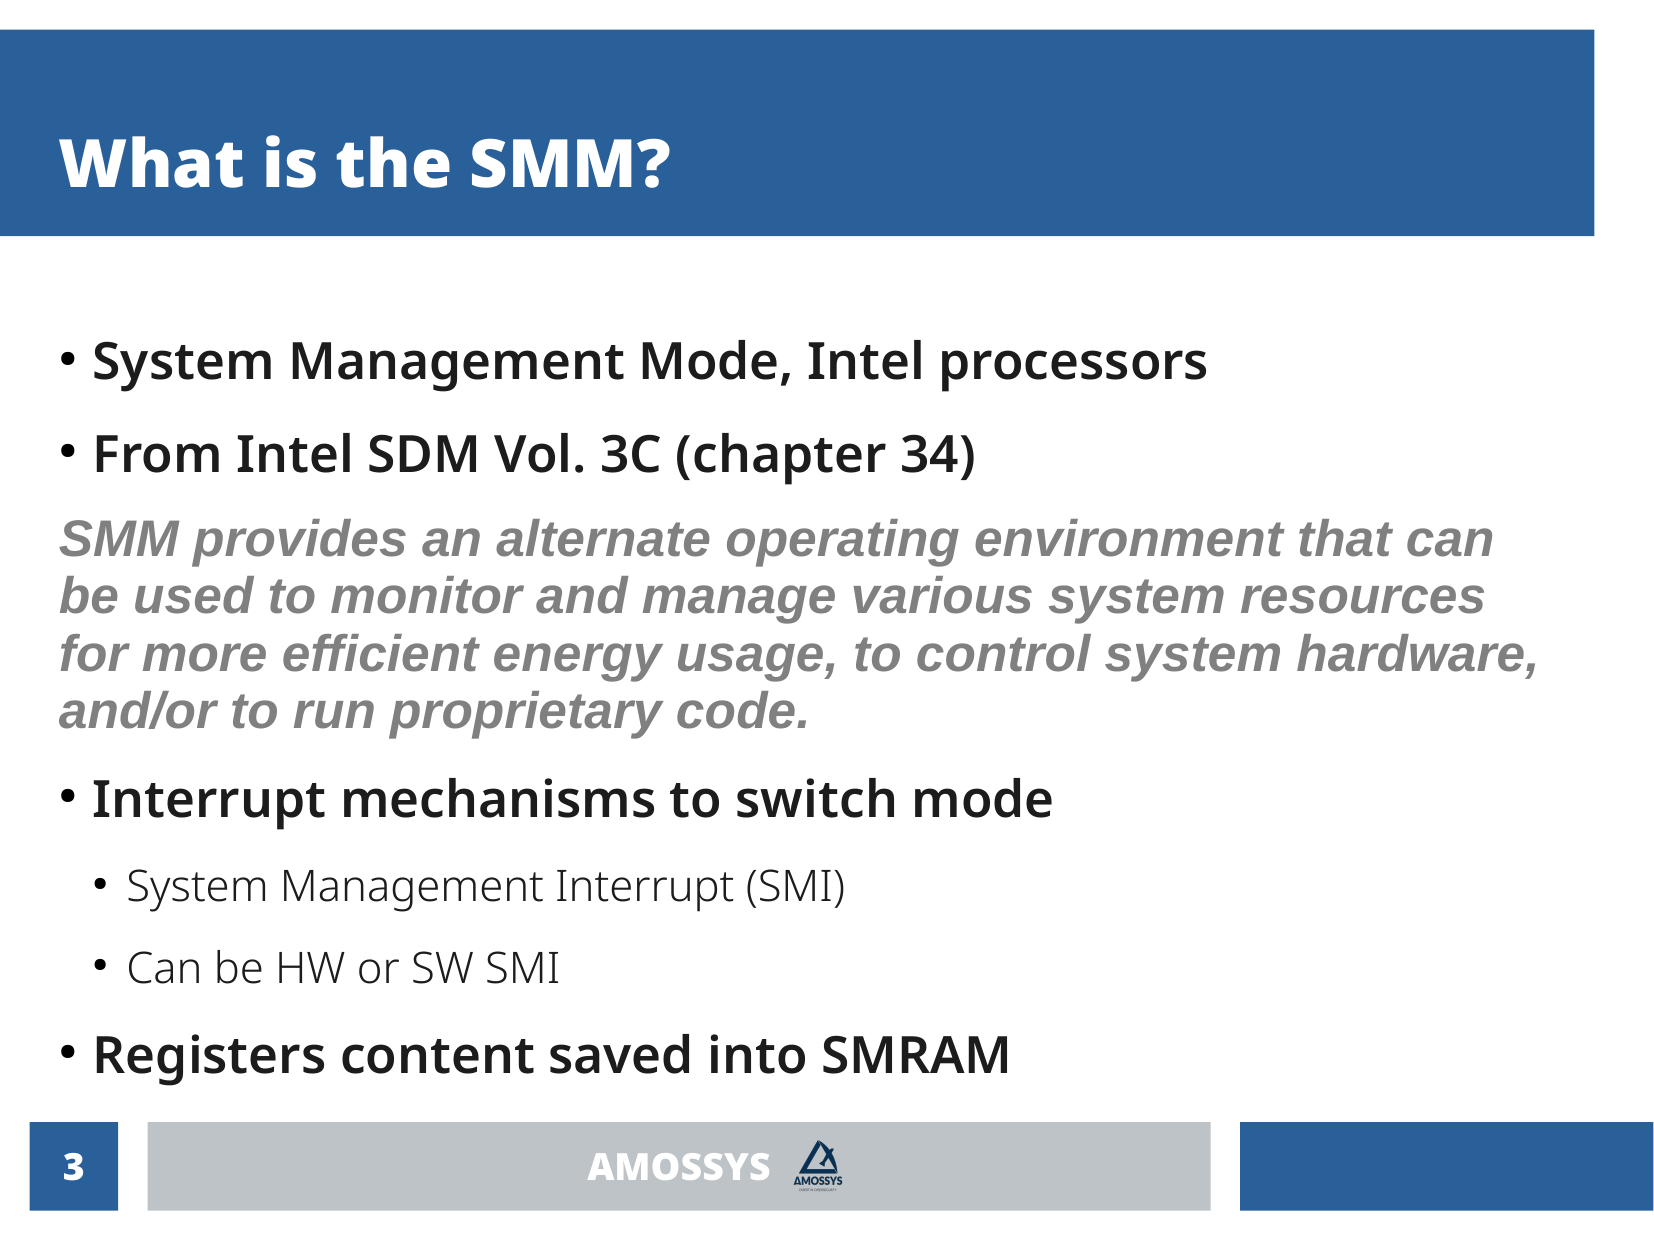

# What is the SMM?
System Management Mode, Intel processors
From Intel SDM Vol. 3C (chapter 34)
SMM provides an alternate operating environment that can be used to monitor and manage various system resources for more efficient energy usage, to control system hardware, and/or to run proprietary code.
Interrupt mechanisms to switch mode
System Management Interrupt (SMI)
Can be HW or SW SMI
Registers content saved into SMRAM
3